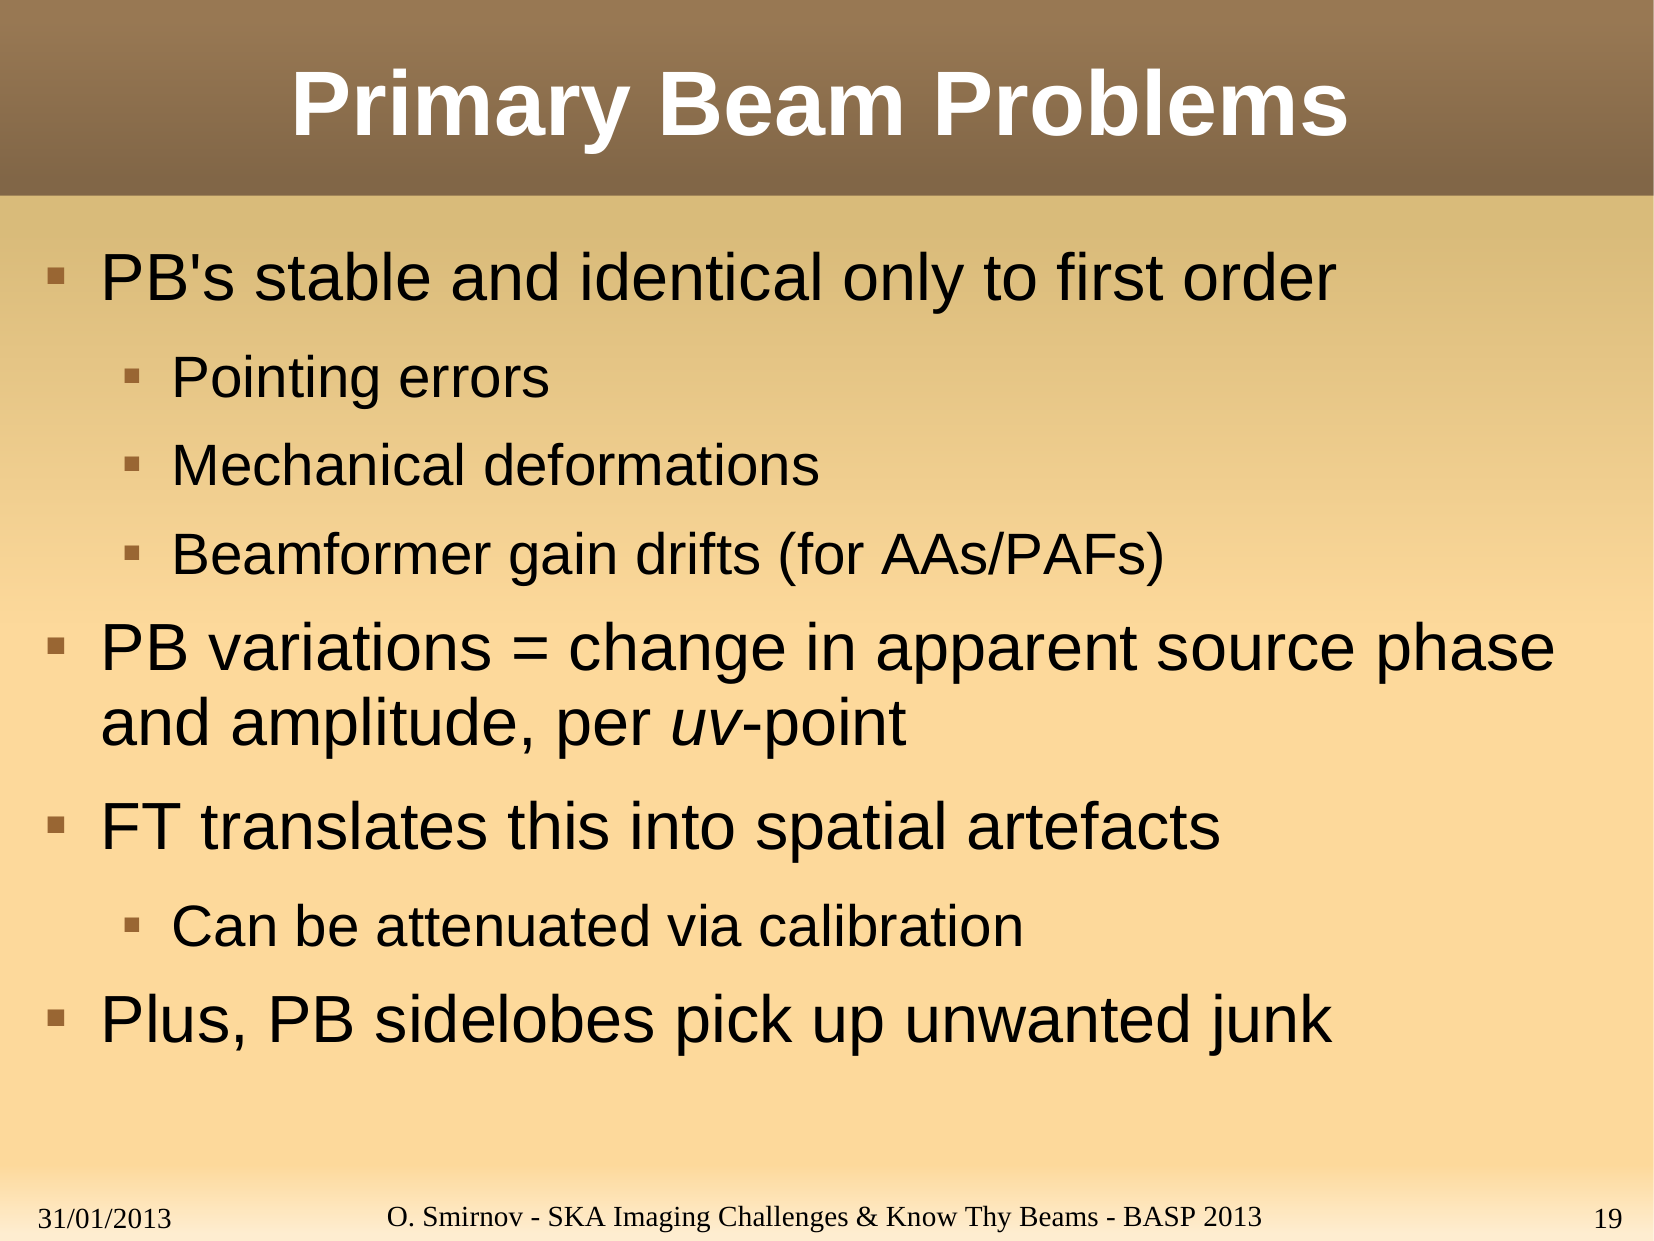

# Primary Beam Problems
PB's stable and identical only to first order
Pointing errors
Mechanical deformations
Beamformer gain drifts (for AAs/PAFs)
PB variations = change in apparent source phase and amplitude, per uv-point
FT translates this into spatial artefacts
Can be attenuated via calibration
Plus, PB sidelobes pick up unwanted junk
O. Smirnov - SKA Imaging Challenges & Know Thy Beams - BASP 2013
31/01/2013
19